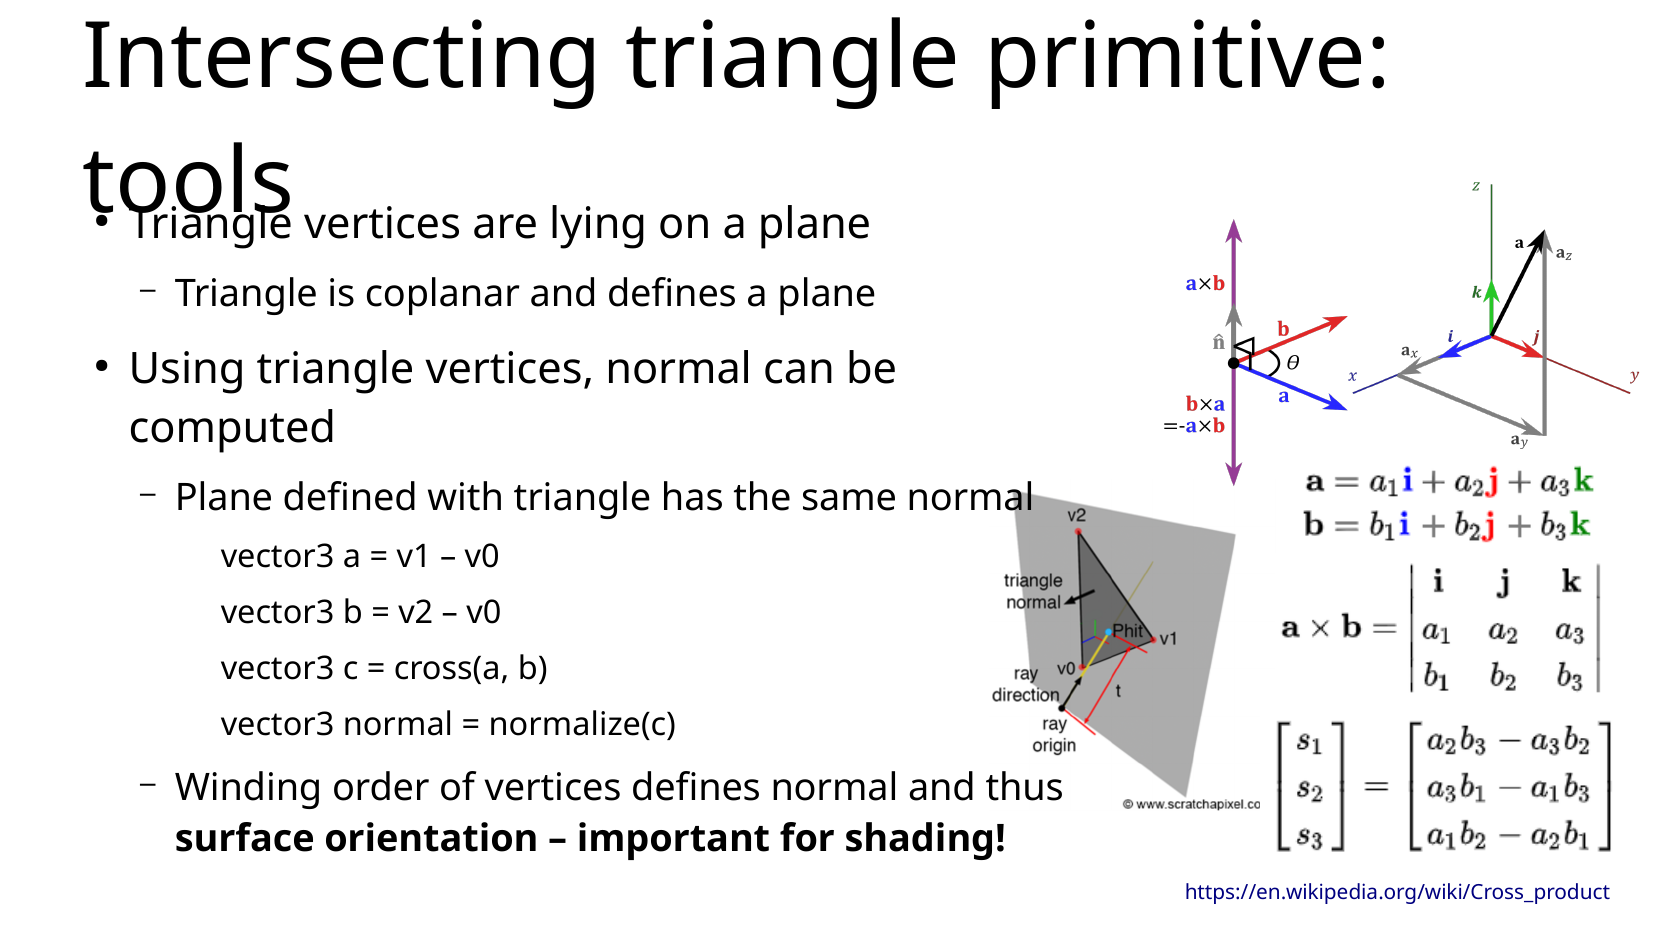

# Intersecting triangle primitive: tools
Triangle vertices are lying on a plane
Triangle is coplanar and defines a plane
Using triangle vertices, normal can be computed
Plane defined with triangle has the same normal
vector3 a = v1 – v0
vector3 b = v2 – v0
vector3 c = cross(a, b)
vector3 normal = normalize(c)
Winding order of vertices defines normal and thus surface orientation – important for shading!
https://en.wikipedia.org/wiki/Cross_product